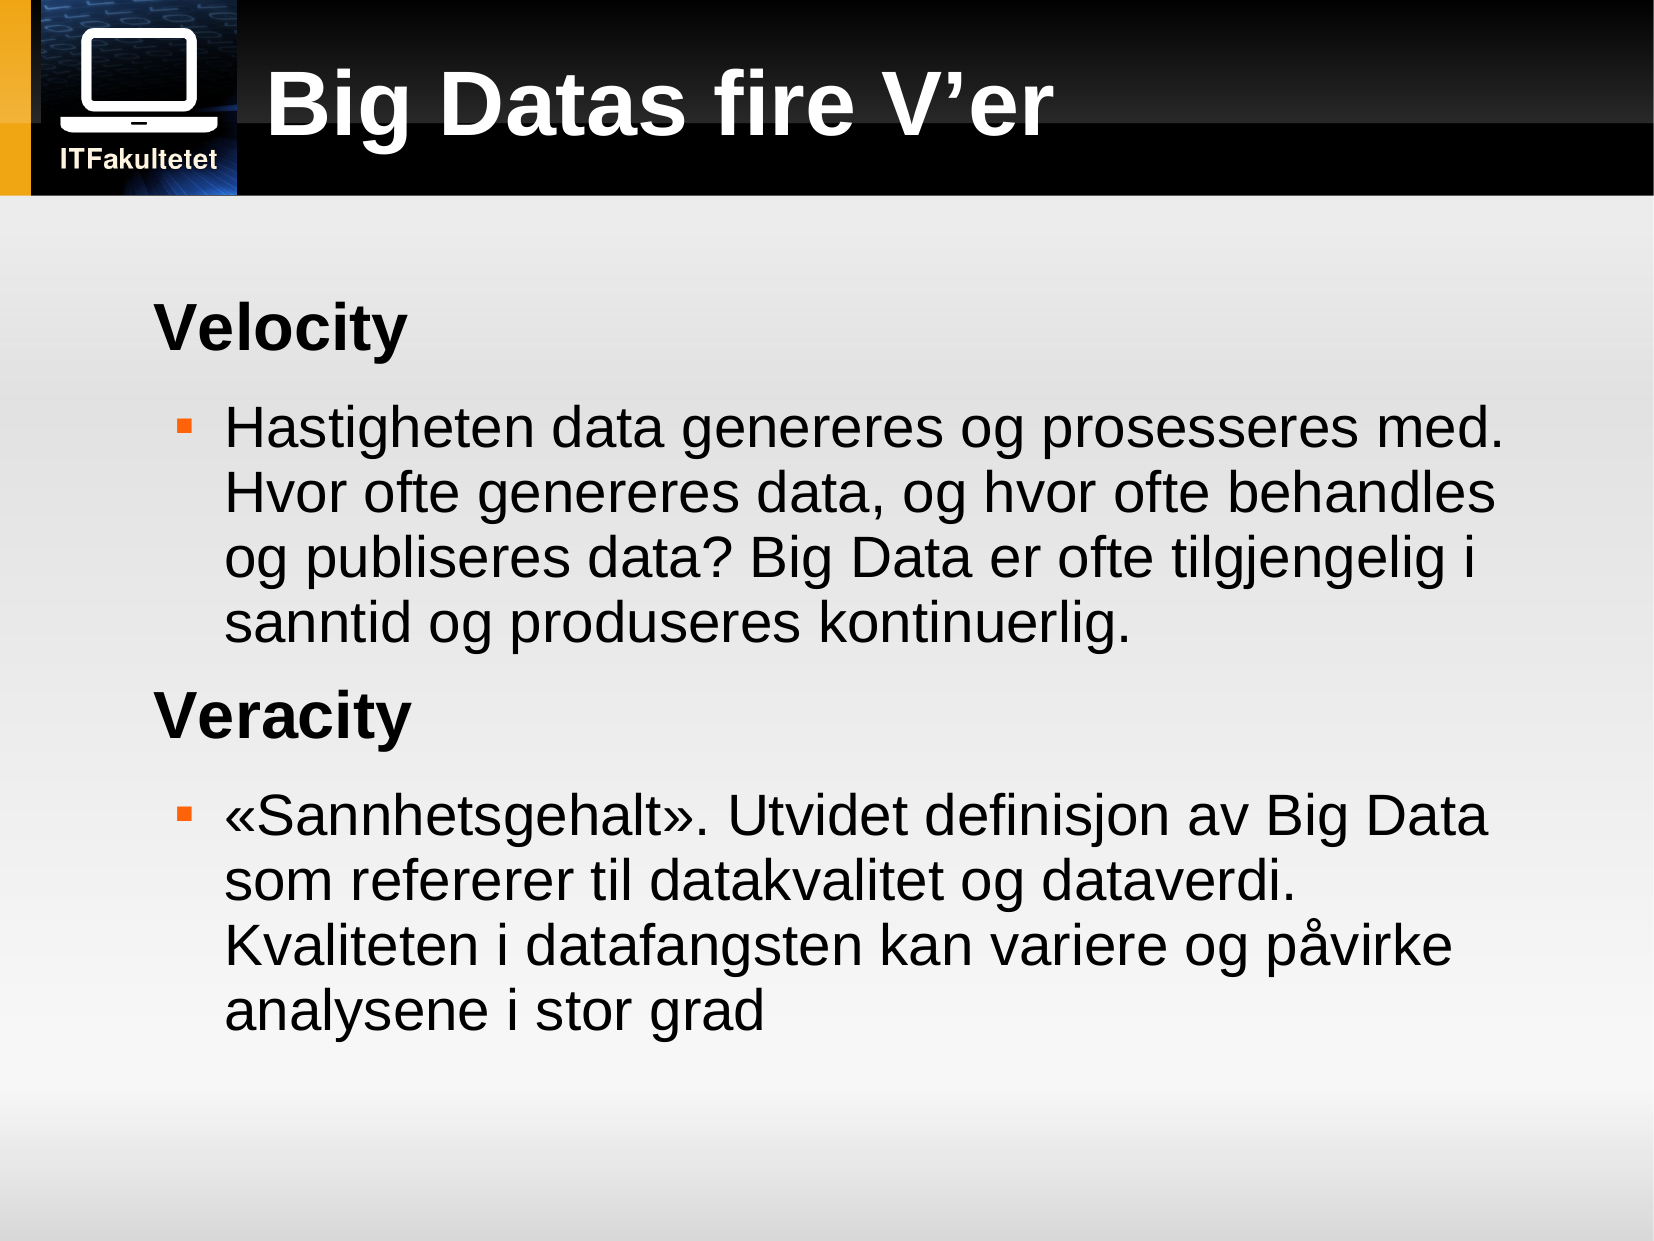

# Big Datas fire V’er
Velocity
Hastigheten data genereres og prosesseres med. Hvor ofte genereres data, og hvor ofte behandles og publiseres data? Big Data er ofte tilgjengelig i sanntid og produseres kontinuerlig.
Veracity
«Sannhetsgehalt». Utvidet definisjon av Big Data som refererer til datakvalitet og dataverdi. Kvaliteten i datafangsten kan variere og påvirke analysene i stor grad